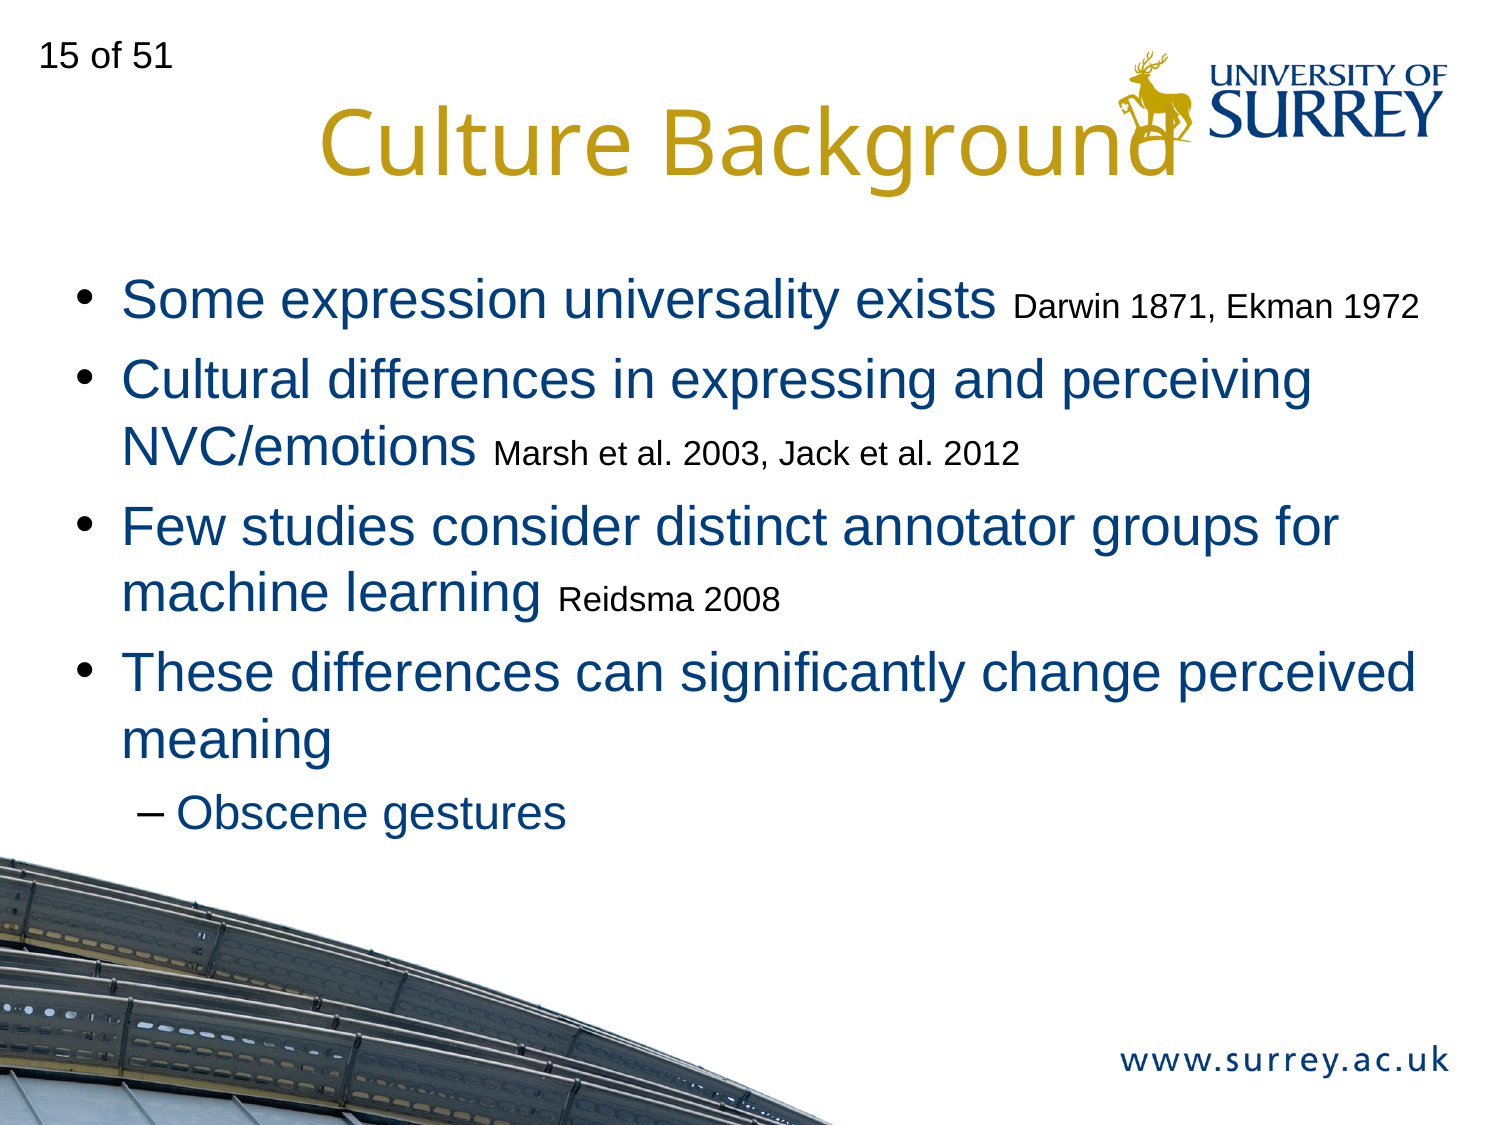

# Culture Background
Some expression universality exists Darwin 1871, Ekman 1972
Cultural differences in expressing and perceiving NVC/emotions Marsh et al. 2003, Jack et al. 2012
Few studies consider distinct annotator groups for machine learning Reidsma 2008
These differences can significantly change perceived meaning
Obscene gestures